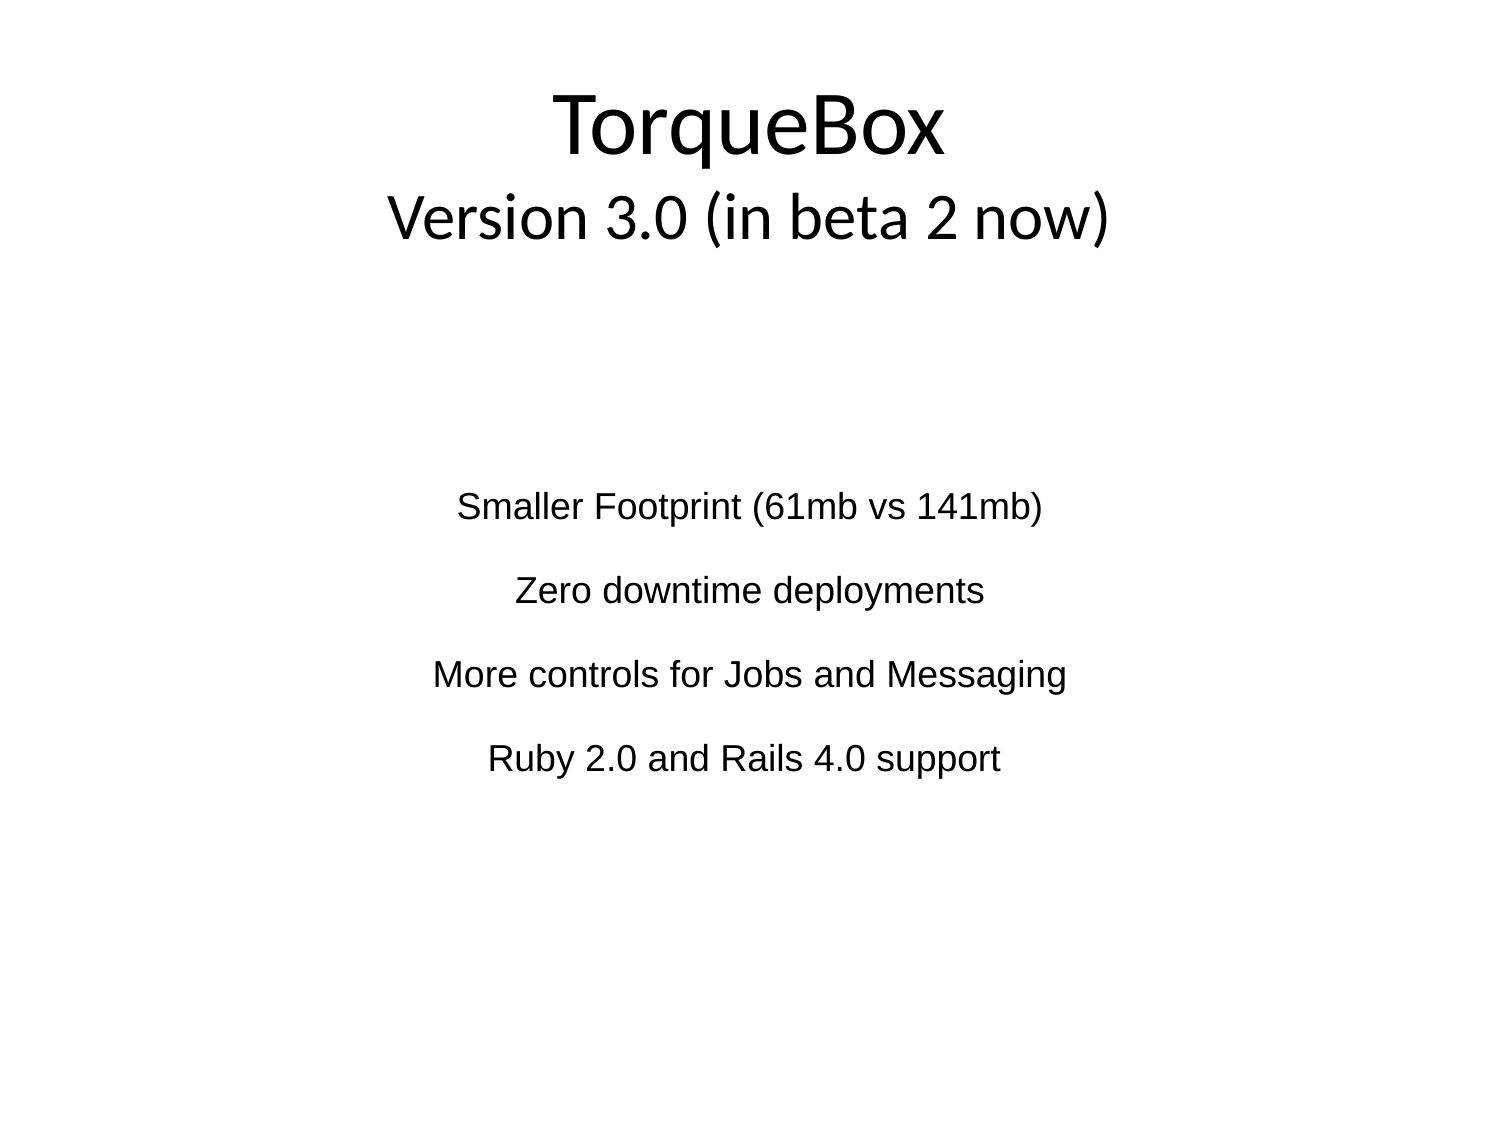

# TorqueBox Version 3.0 (in beta 2 now)
Smaller Footprint (61mb vs 141mb)
Zero downtime deployments
More controls for Jobs and Messaging
Ruby 2.0 and Rails 4.0 support